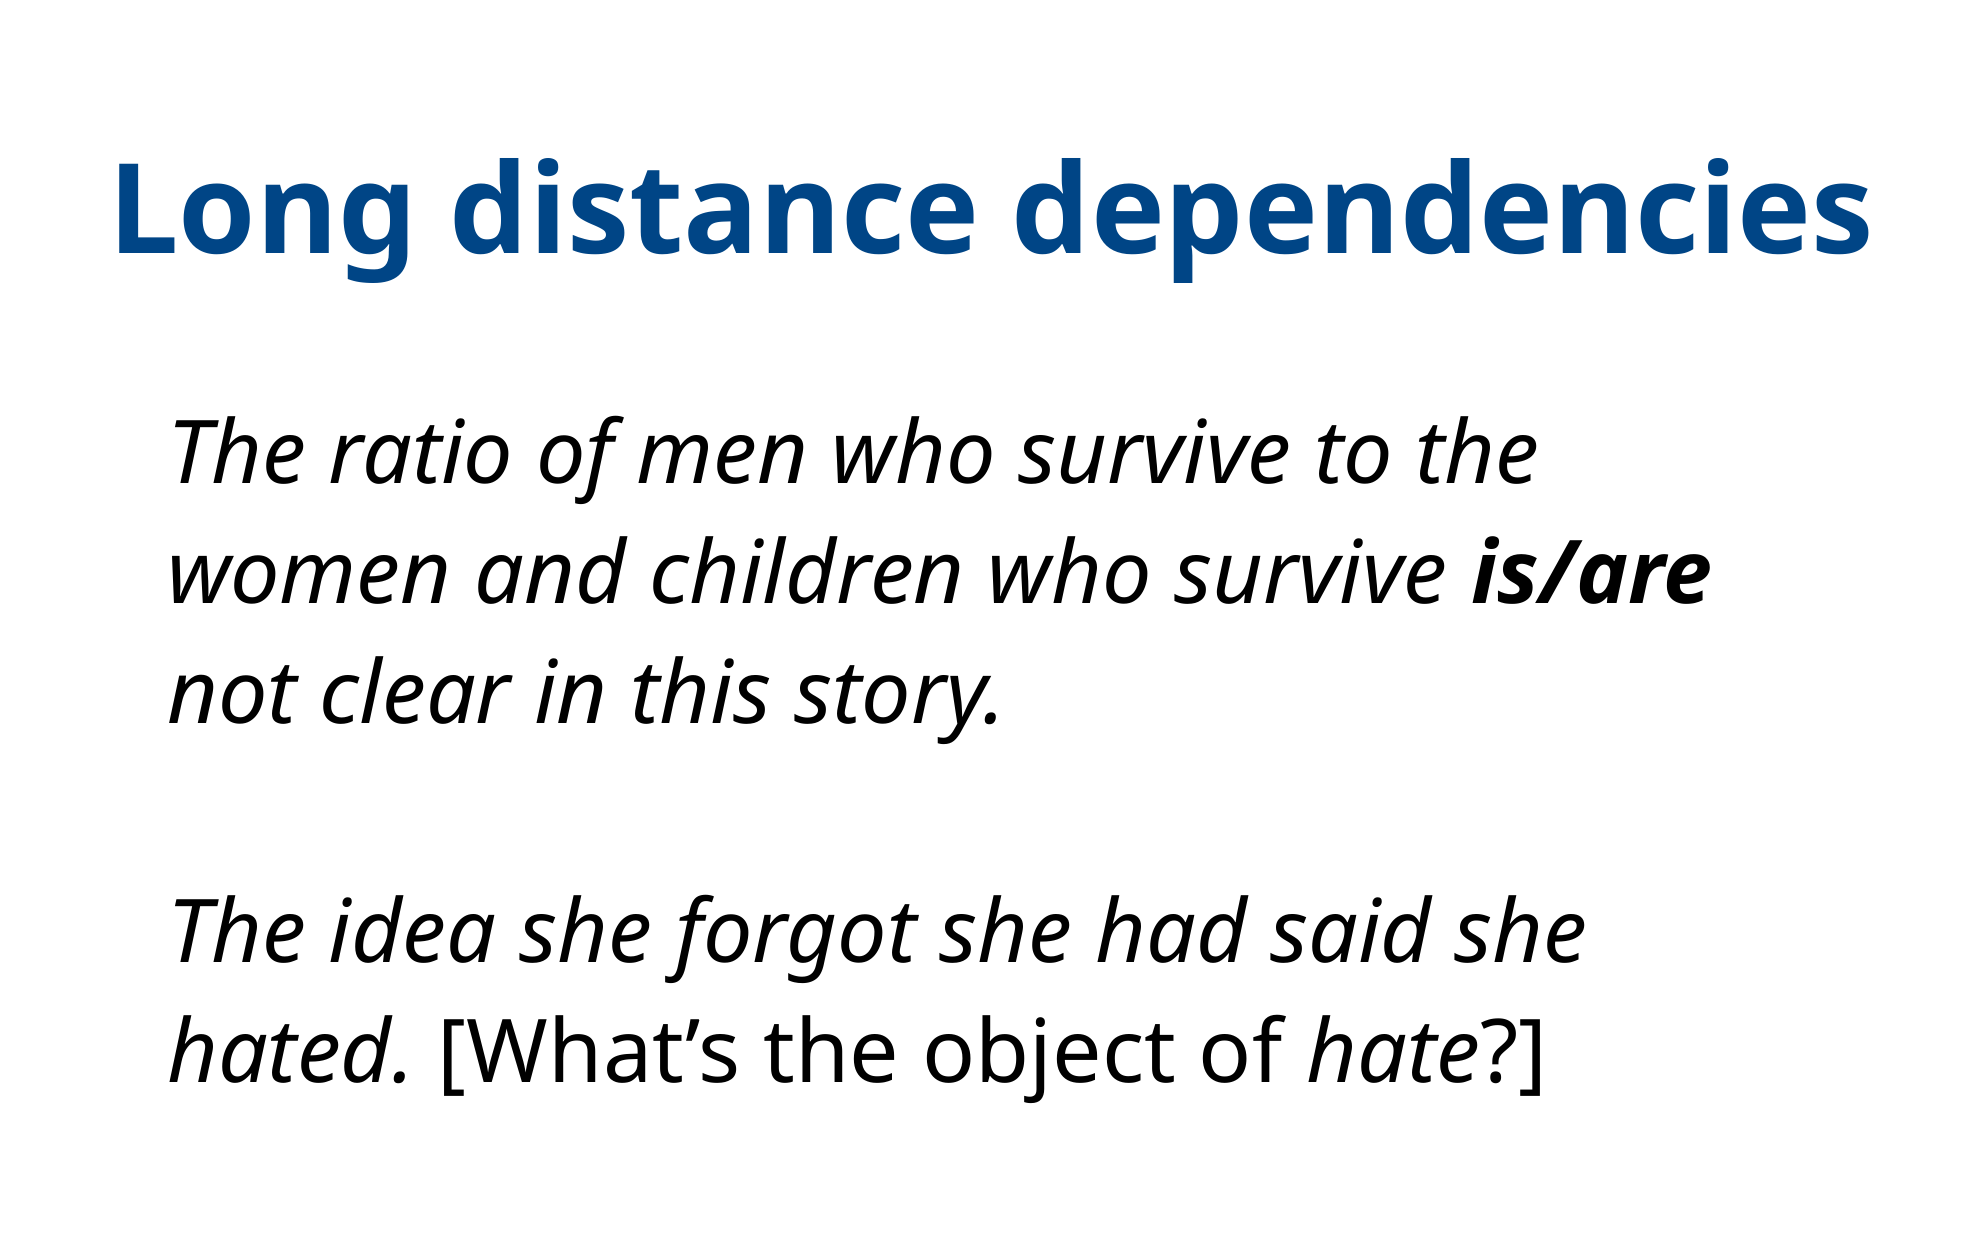

# Long distance dependencies
The ratio of men who survive to the women and children who survive is/are not clear in this story.
The idea she forgot she had said she hated. [What’s the object of hate?]